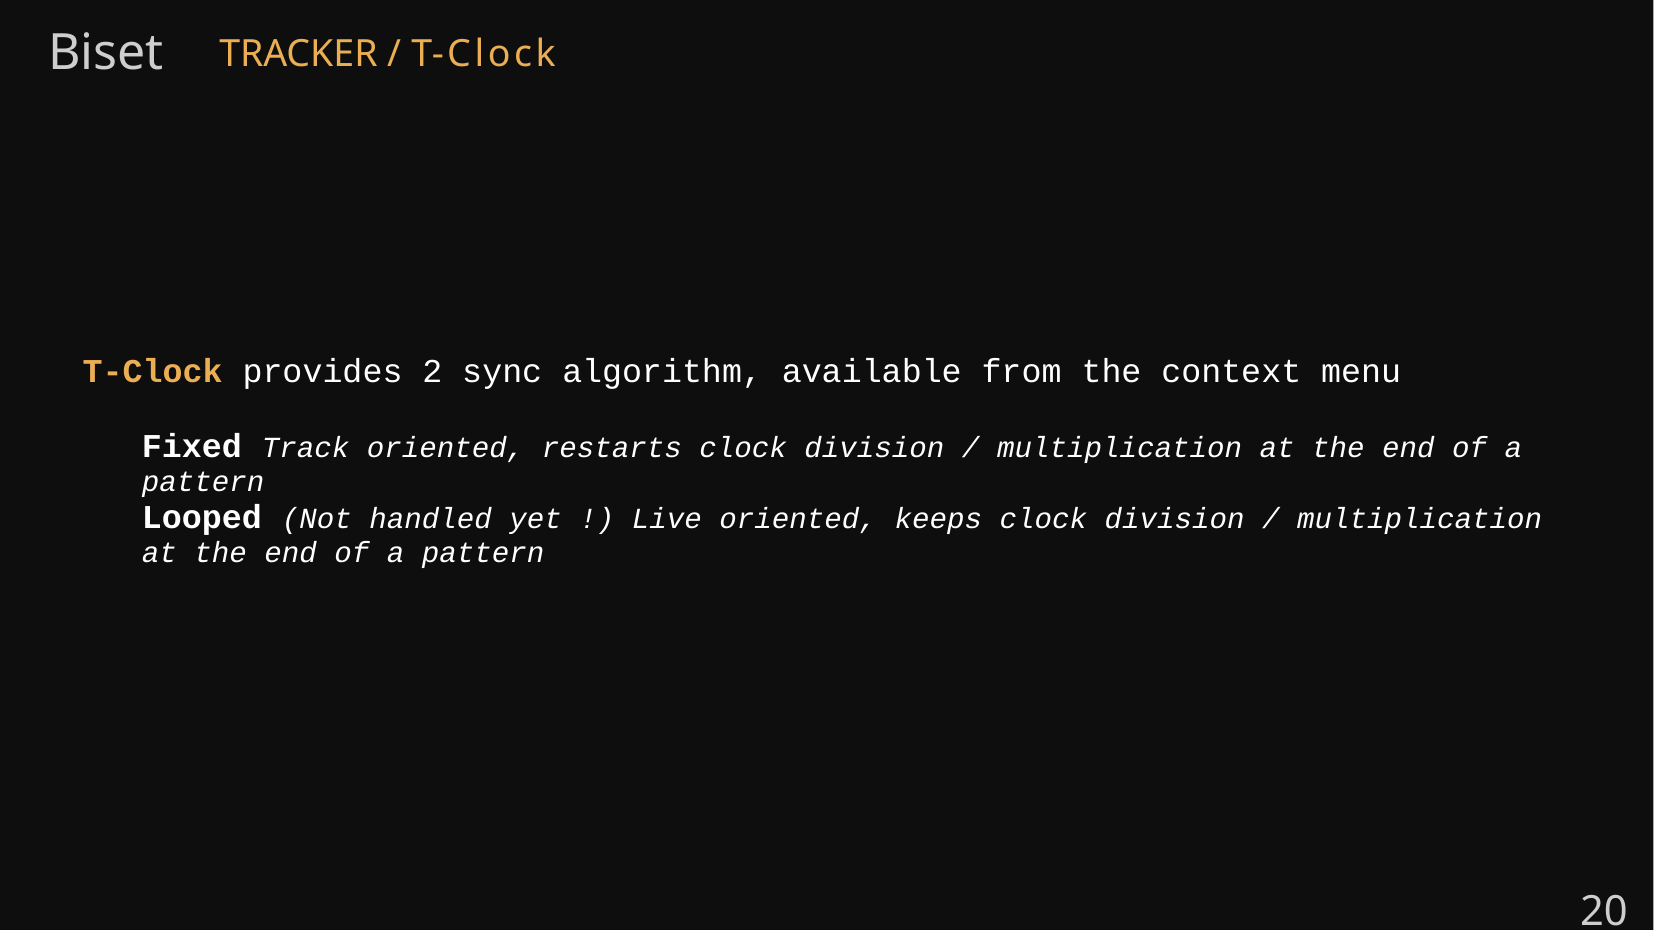

# Biset
TRACKER / T-Clock
T-Clock provides 2 sync algorithm, available from the context menu
Fixed Track oriented, restarts clock division / multiplication at the end of a pattern
Looped (Not handled yet !) Live oriented, keeps clock division / multiplication at the end of a pattern
20